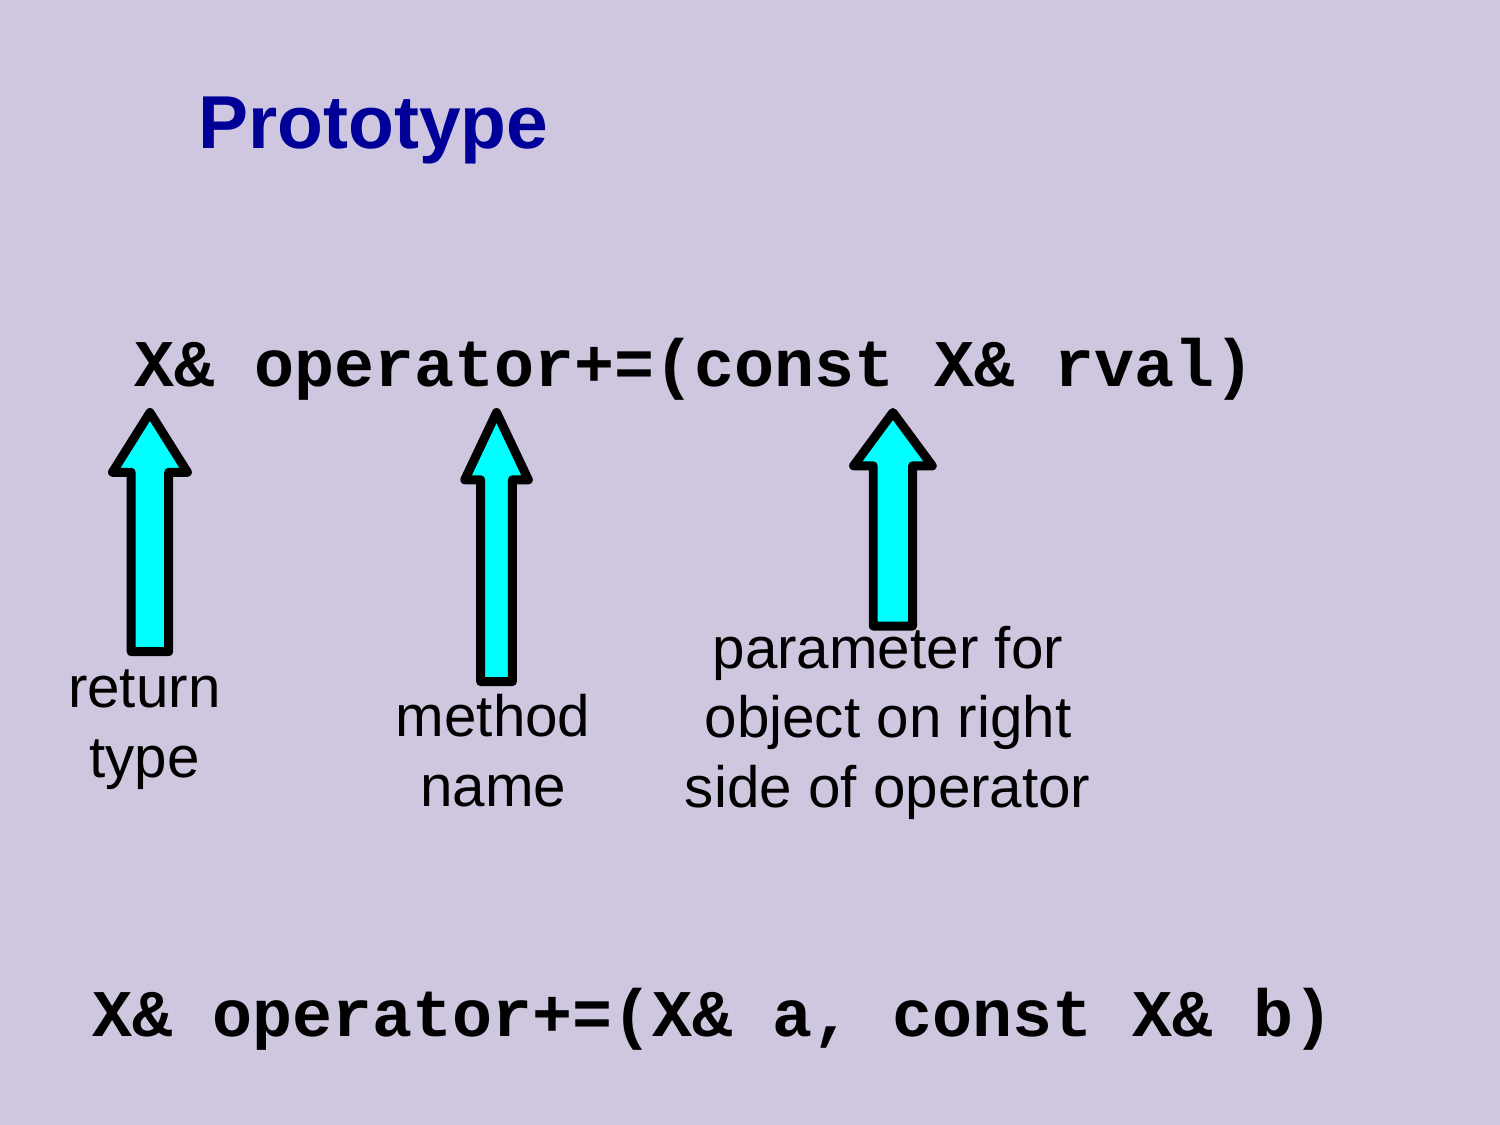

# Prototype
 X& operator+=(const X& rval)
parameter for
object on right
side of operator
return
type
method
name
 X& operator+=(X& a, const X& b)